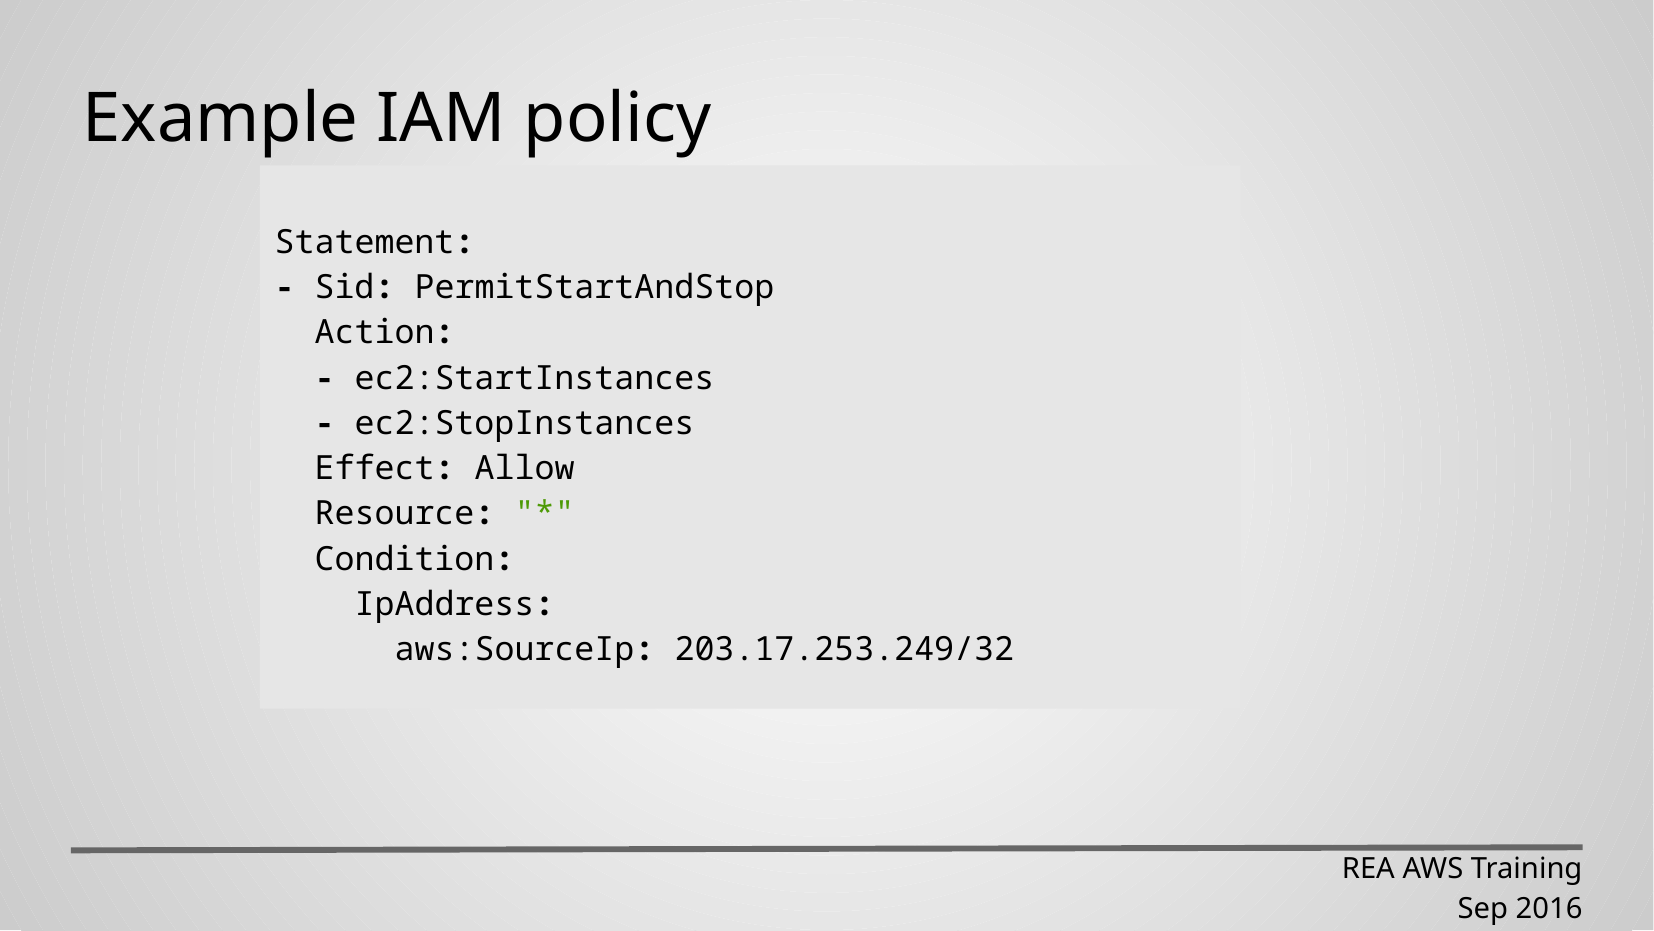

# Example IAM policy
Statement:
- Sid: PermitStartAndStop
 Action:
 - ec2:StartInstances
 - ec2:StopInstances
 Effect: Allow
 Resource: "*"
 Condition:
 IpAddress:
 aws:SourceIp: 203.17.253.249/32